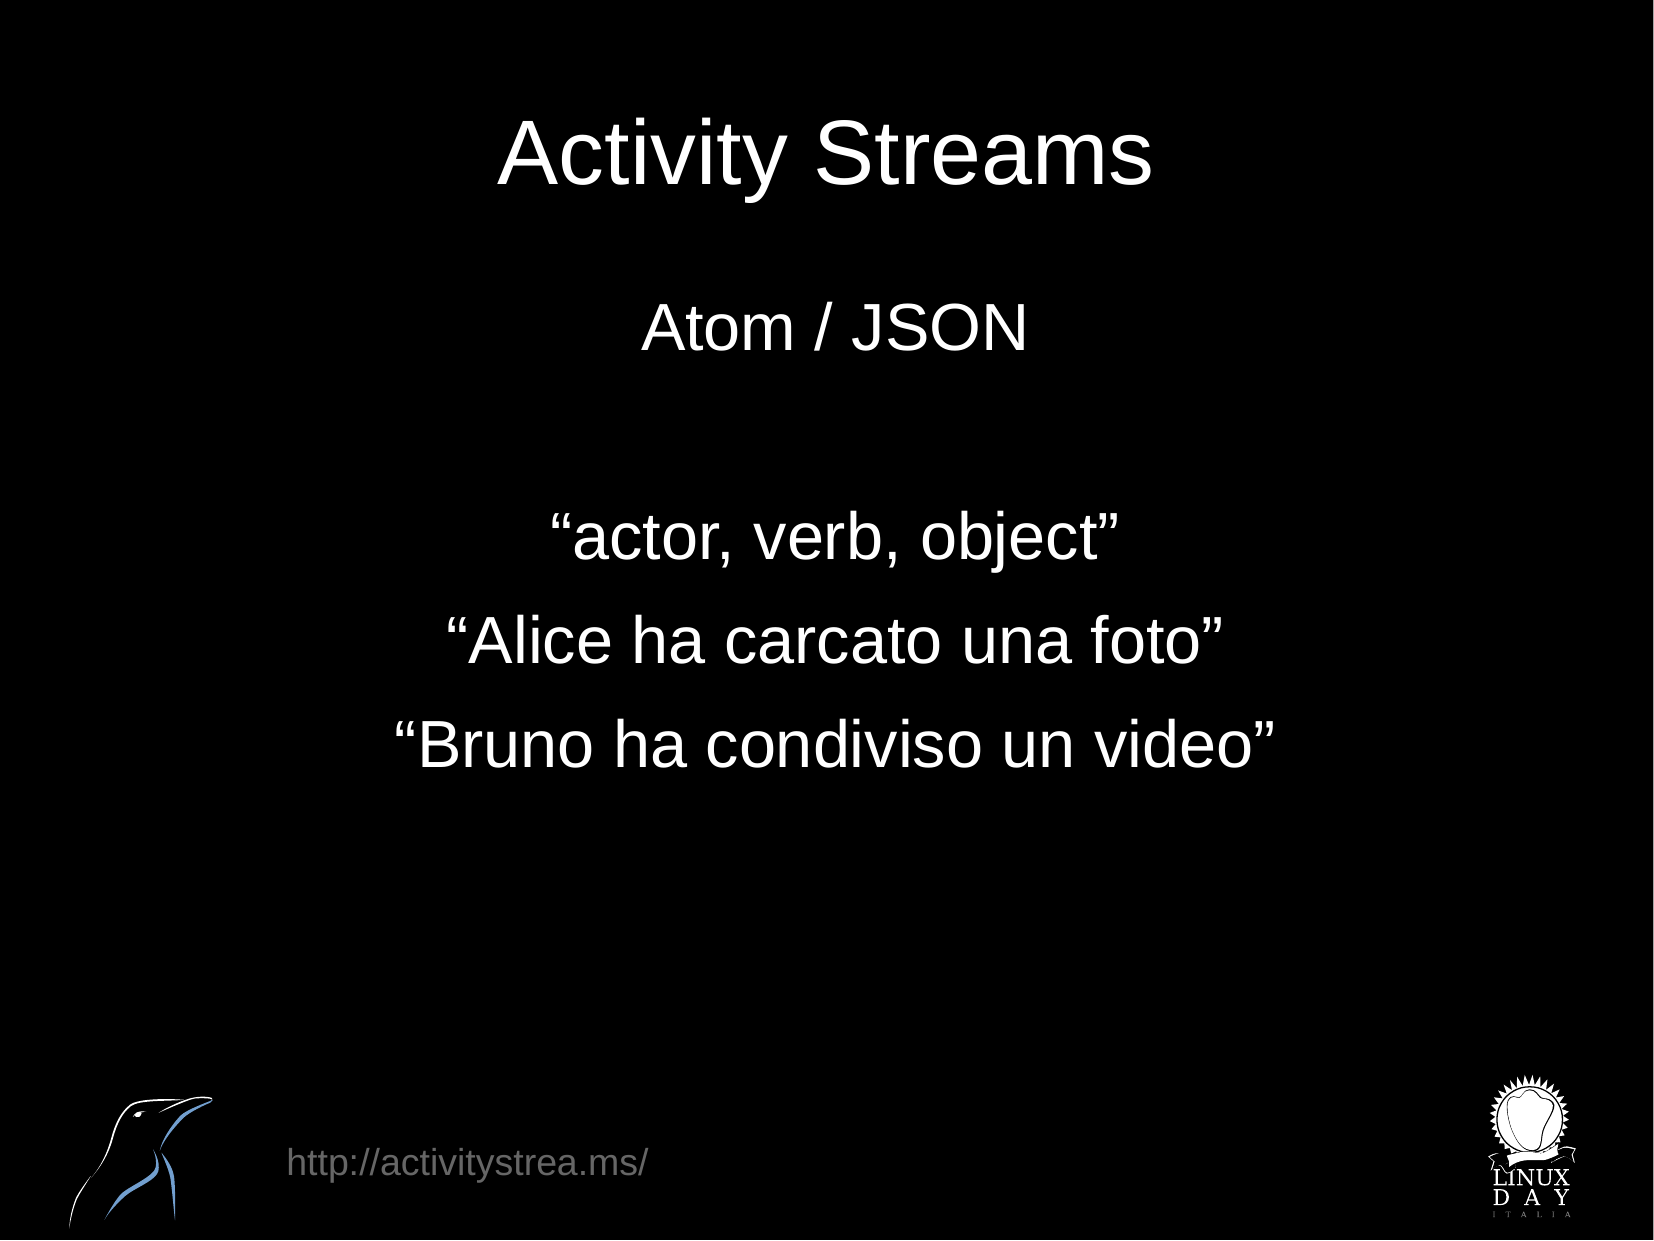

# Activity Streams
Atom / JSON
“actor, verb, object”
“Alice ha carcato una foto”
“Bruno ha condiviso un video”
http://activitystrea.ms/